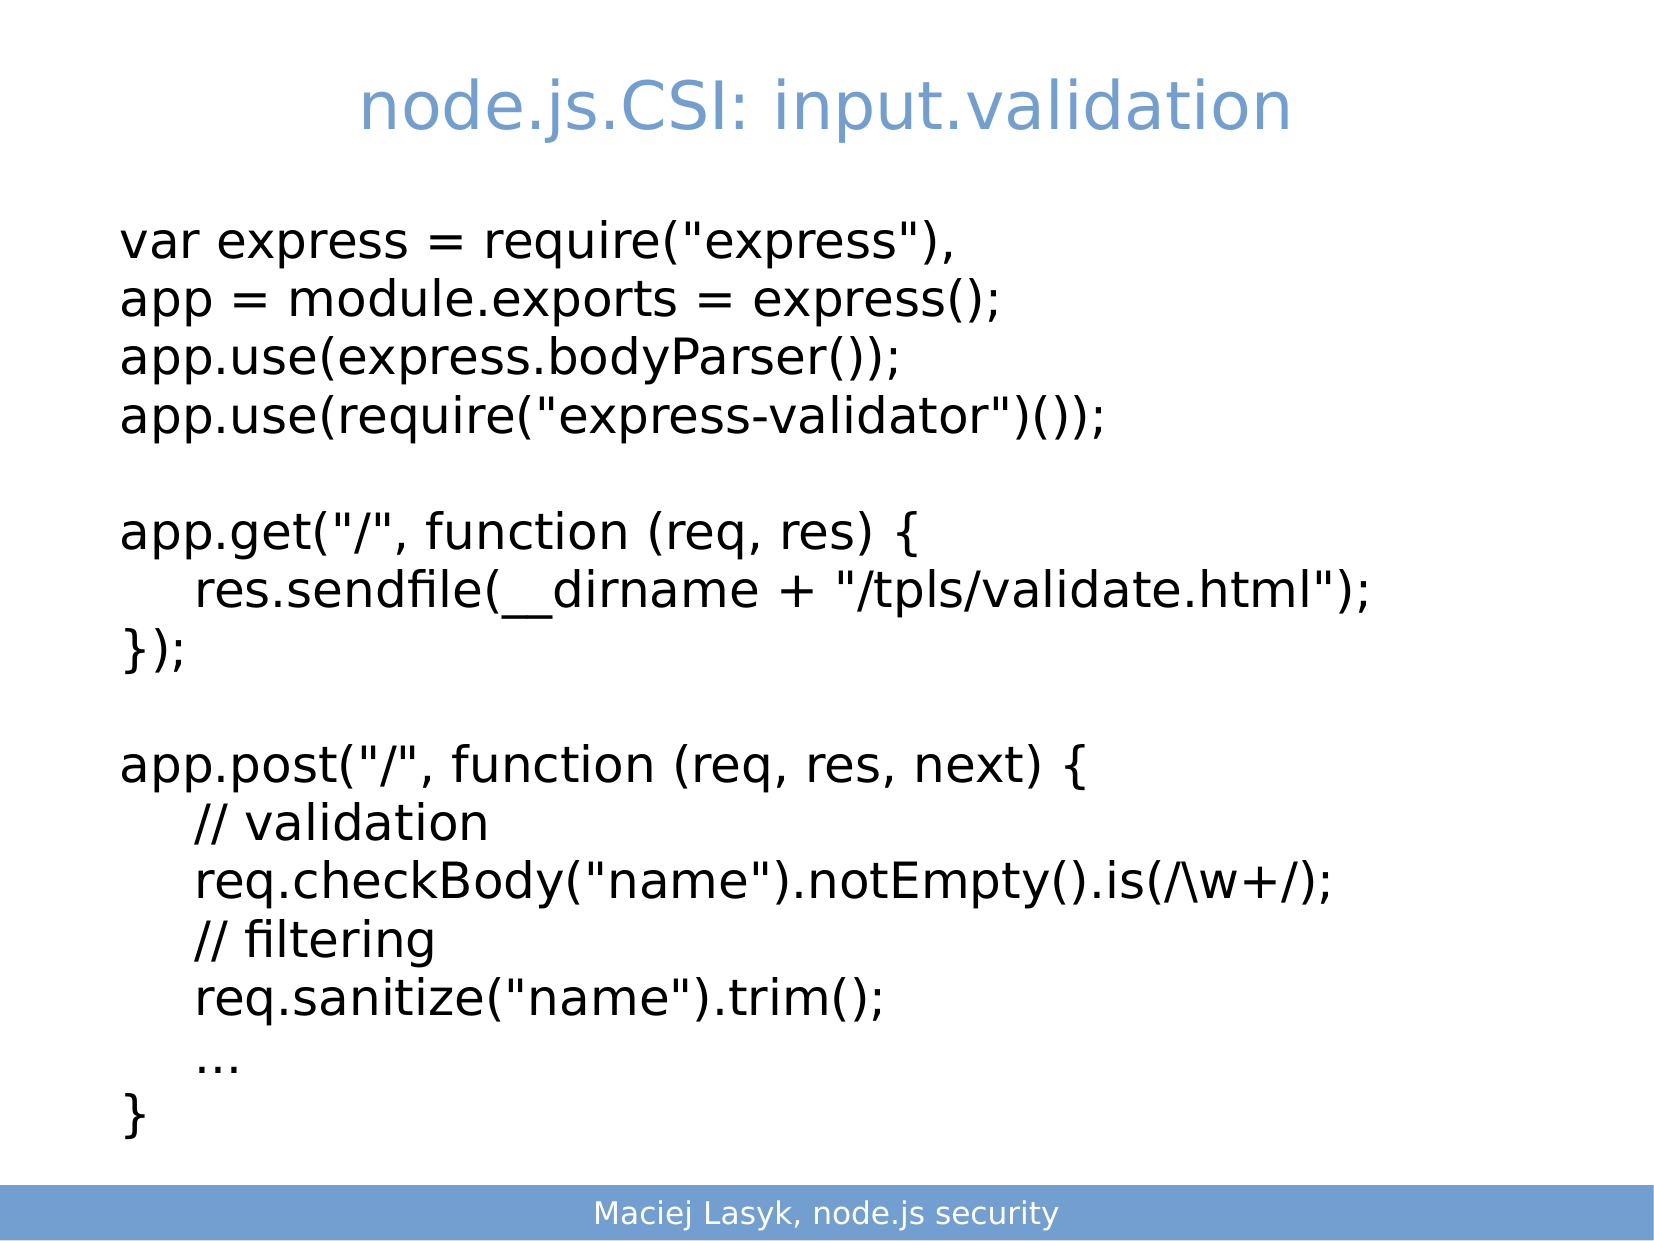

node.js.CSI: input.validation
var express = require("express"),
app = module.exports = express();
app.use(express.bodyParser());
app.use(require("express-validator")());
app.get("/", function (req, res) {
	res.sendfile(__dirname + "/tpls/validate.html");
});
app.post("/", function (req, res, next) {
	// validation
	req.checkBody("name").notEmpty().is(/\w+/);
	// filtering
	req.sanitize("name").trim();
	...
}
 3/25
 1/25
Maciej Lasyk, Ganglia & Nagios
Maciej Lasyk, node.js security
Maciej Lasyk, node.js security